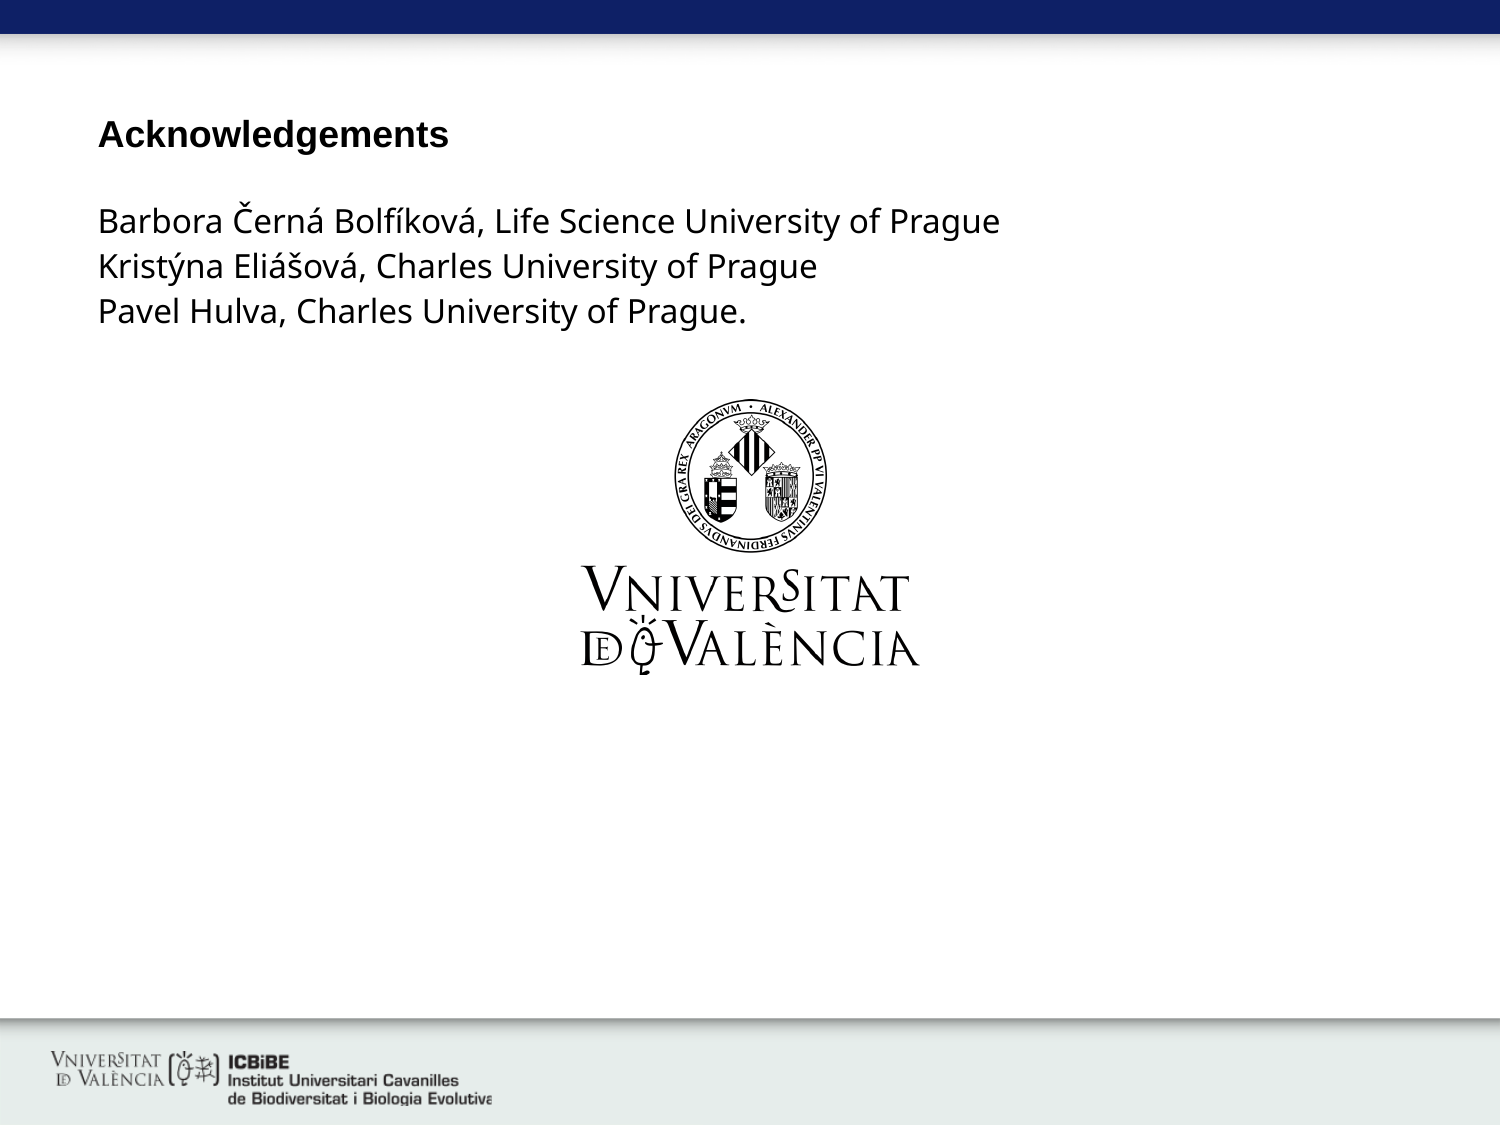

Acknowledgements
Barbora Černá Bolfíková, Life Science University of Prague
Kristýna Eliášová, Charles University of Prague
Pavel Hulva, Charles University of Prague.